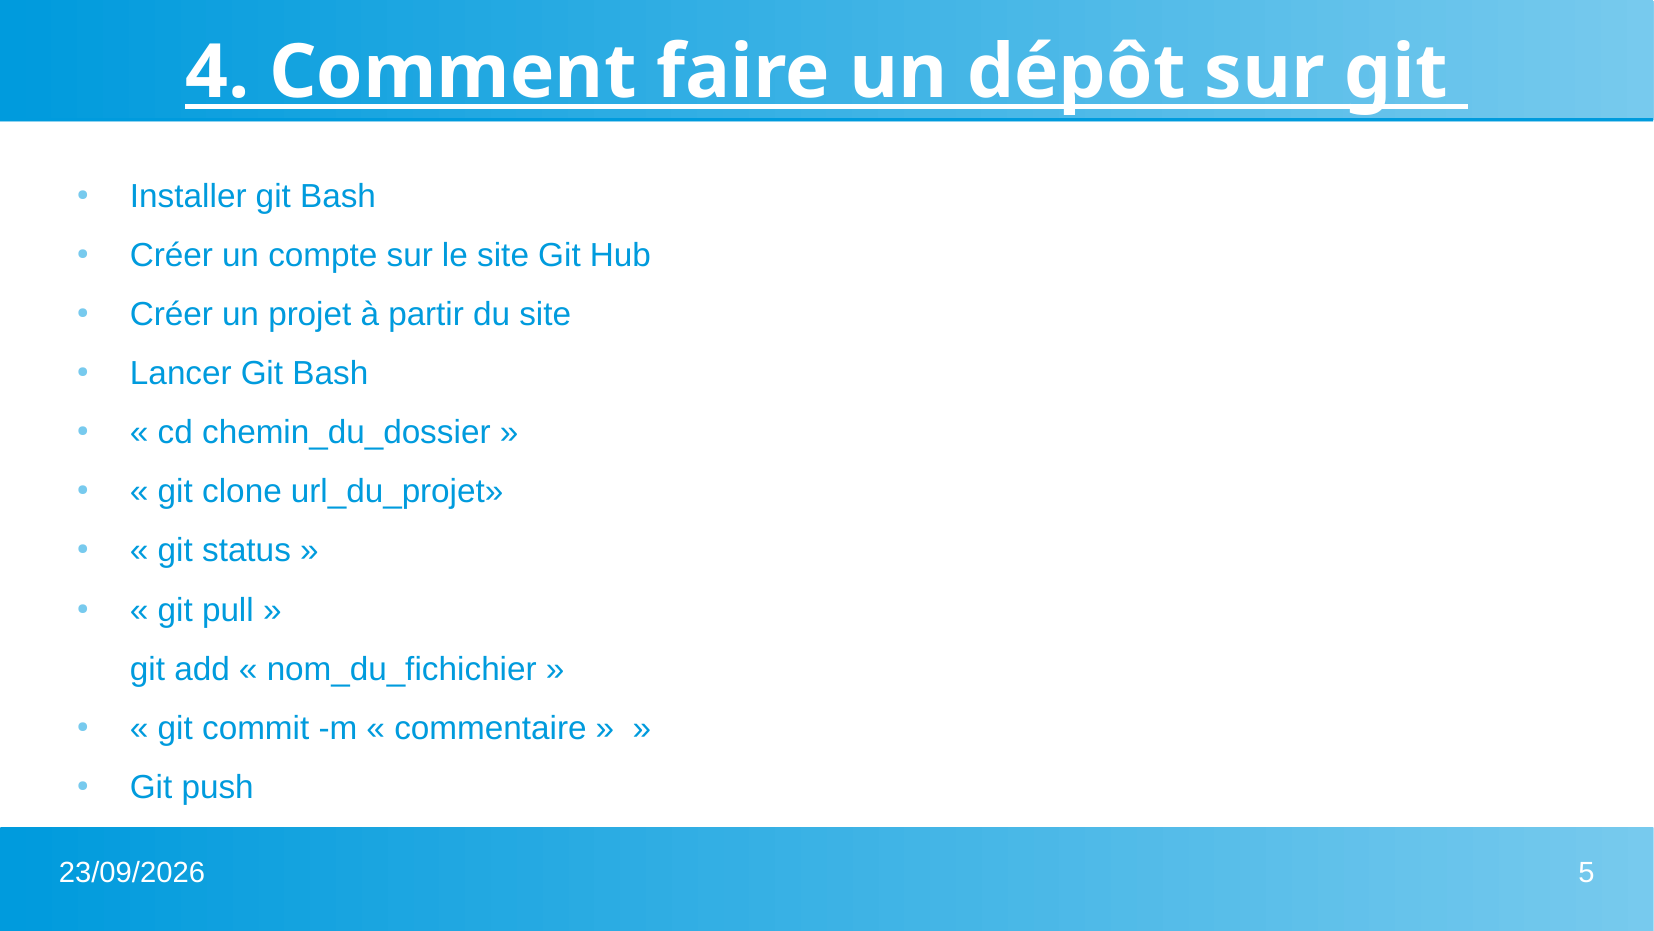

# 4. Comment faire un dépôt sur git
Installer git Bash
Créer un compte sur le site Git Hub
Créer un projet à partir du site
Lancer Git Bash
« cd chemin_du_dossier »
« git clone url_du_projet»
« git status »
« git pull »
git add « nom_du_fichichier »
« git commit -m « commentaire »  »
Git push
5